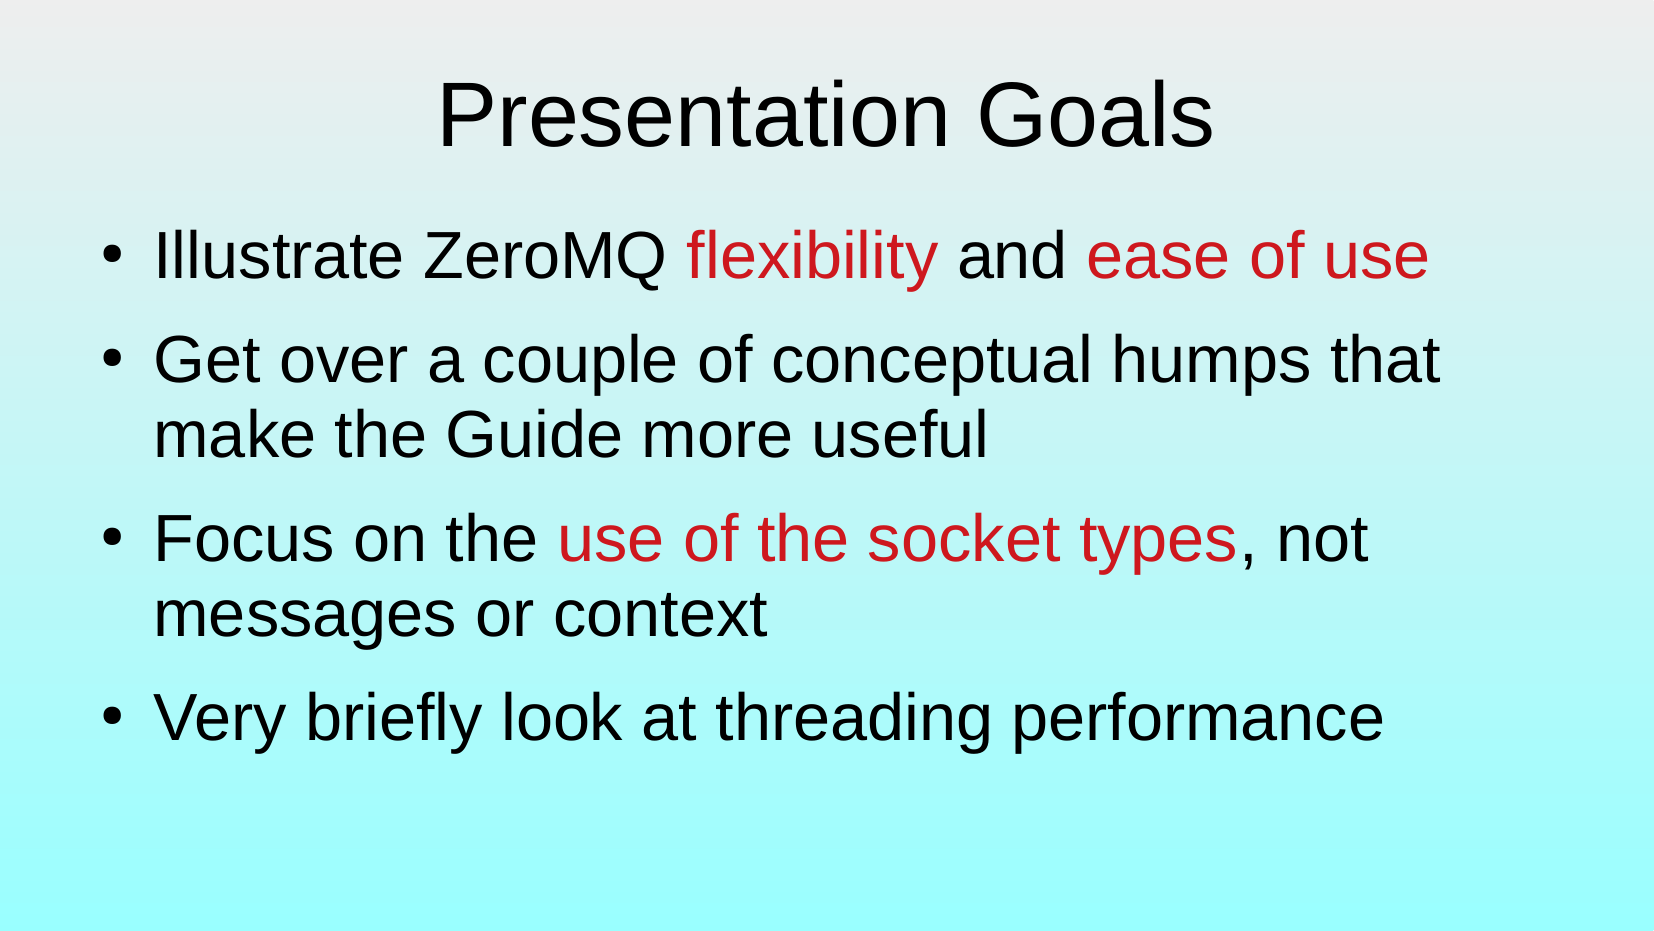

# Presentation Goals
Illustrate ZeroMQ flexibility and ease of use
Get over a couple of conceptual humps that make the Guide more useful
Focus on the use of the socket types, not messages or context
Very briefly look at threading performance